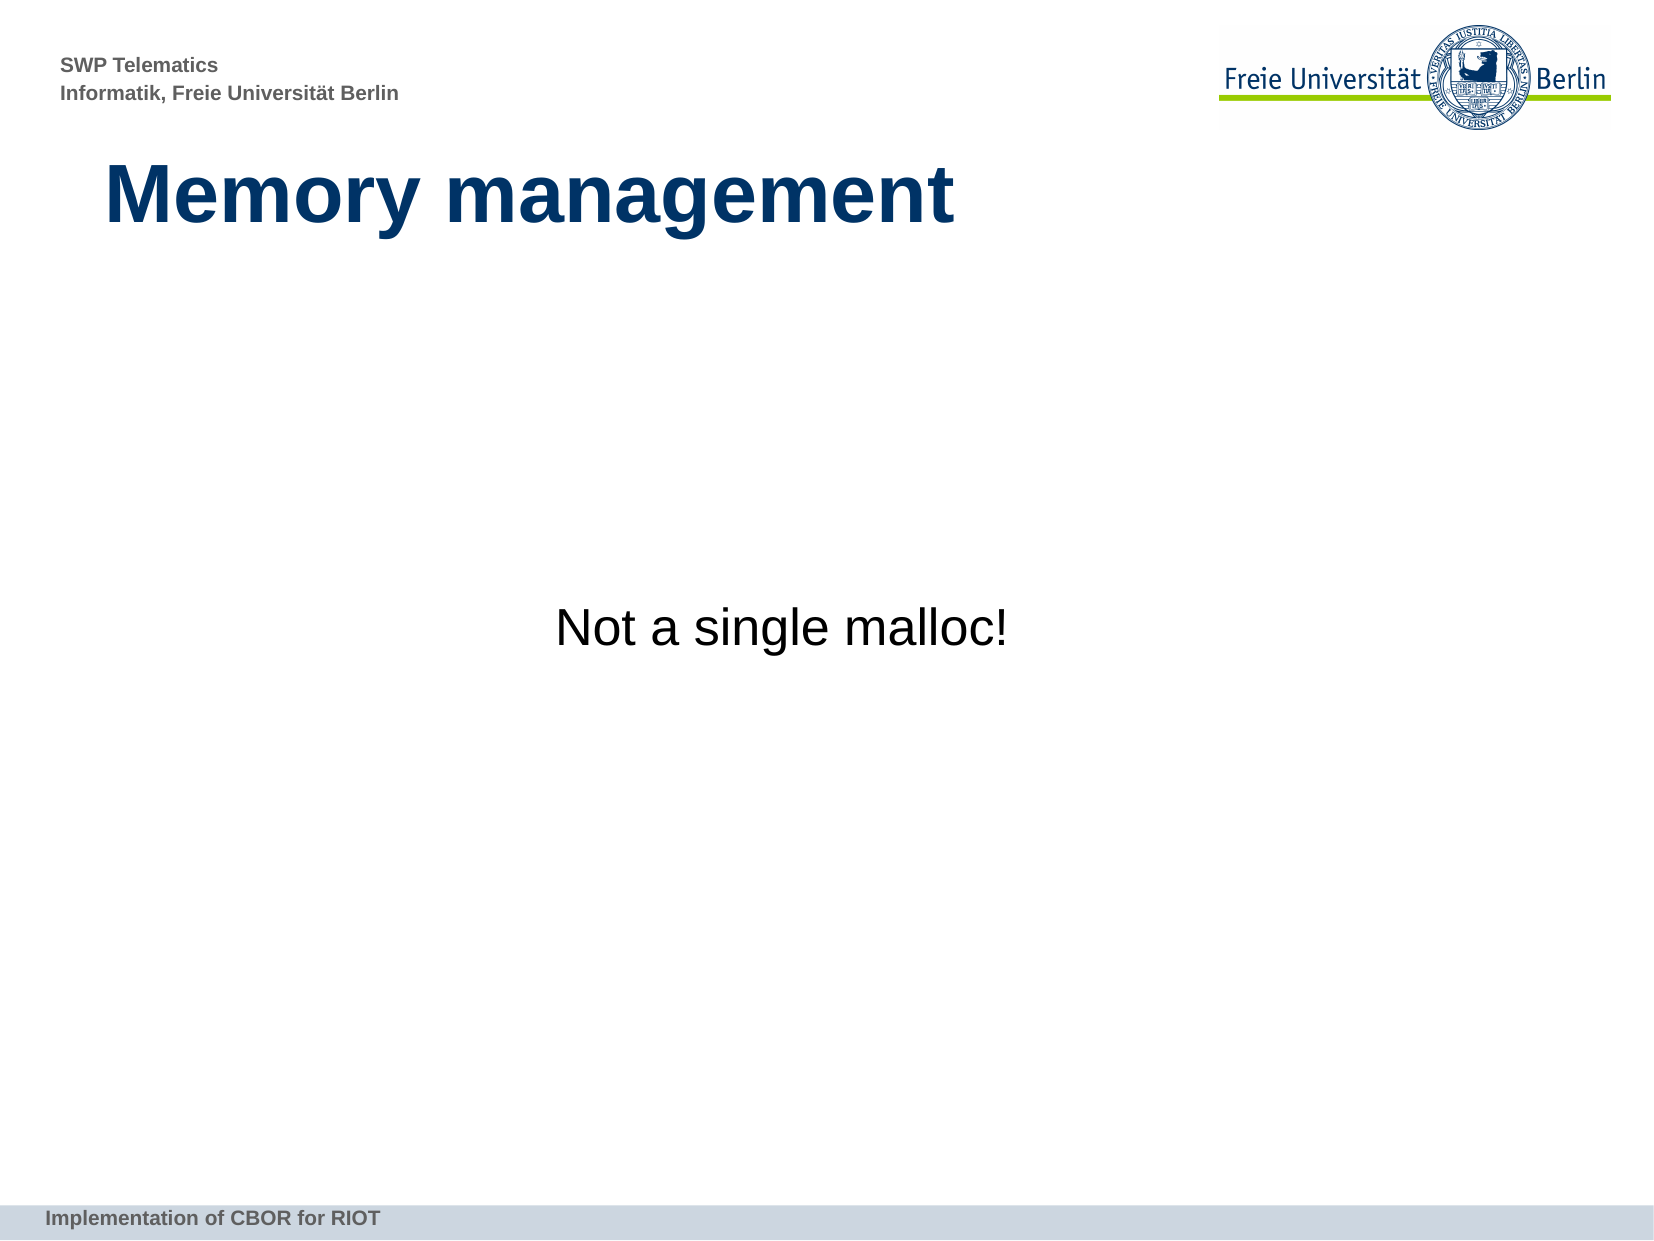

# Memory management
Not a single malloc!